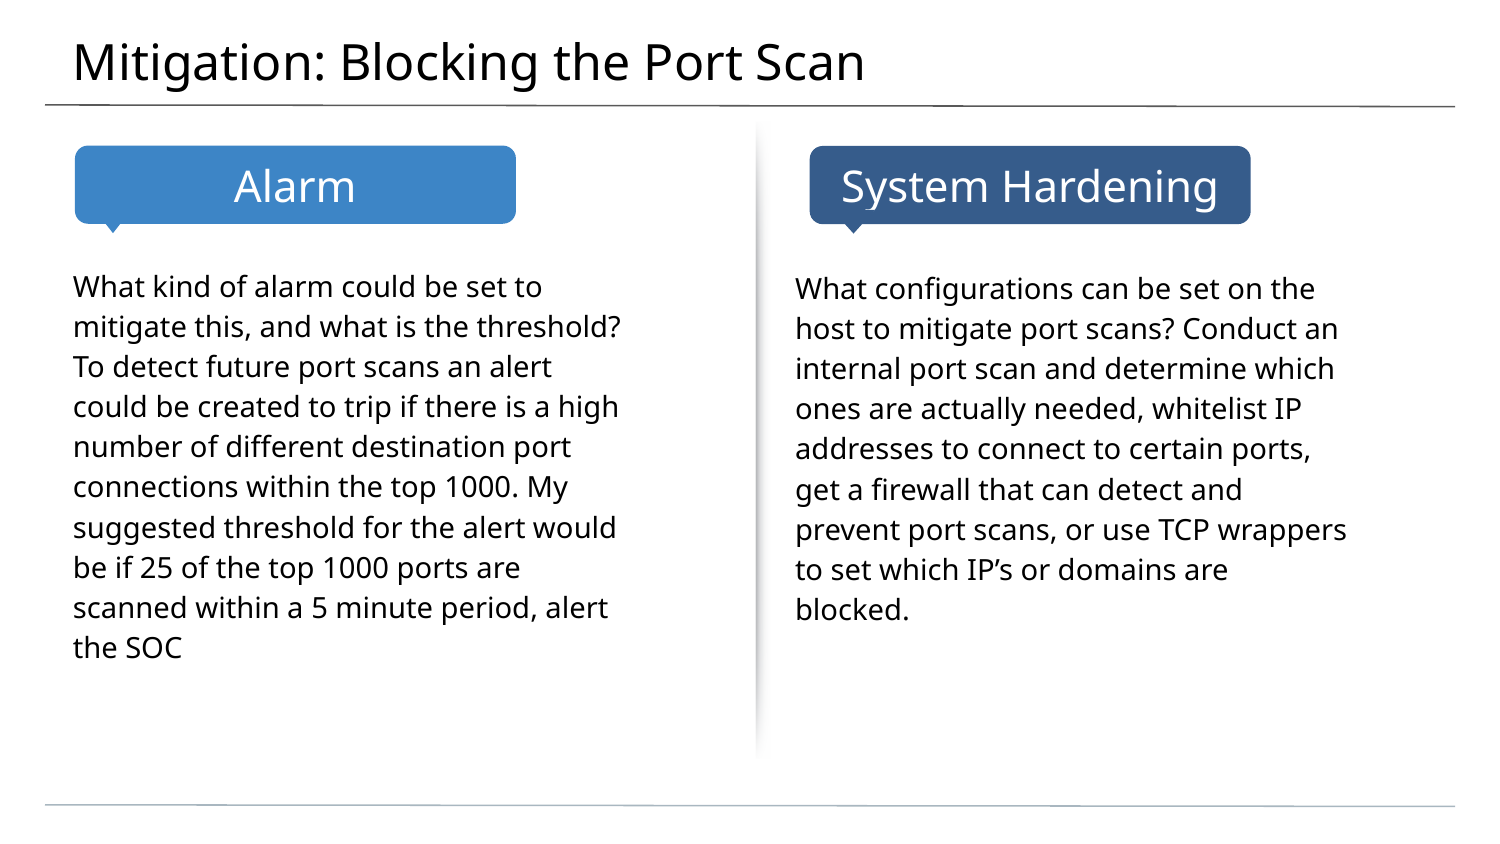

# Mitigation: Blocking the Port Scan
What kind of alarm could be set to mitigate this, and what is the threshold? To detect future port scans an alert could be created to trip if there is a high number of different destination port connections within the top 1000. My suggested threshold for the alert would be if 25 of the top 1000 ports are scanned within a 5 minute period, alert the SOC
What configurations can be set on the host to mitigate port scans? Conduct an internal port scan and determine which ones are actually needed, whitelist IP addresses to connect to certain ports, get a firewall that can detect and prevent port scans, or use TCP wrappers to set which IP’s or domains are blocked.